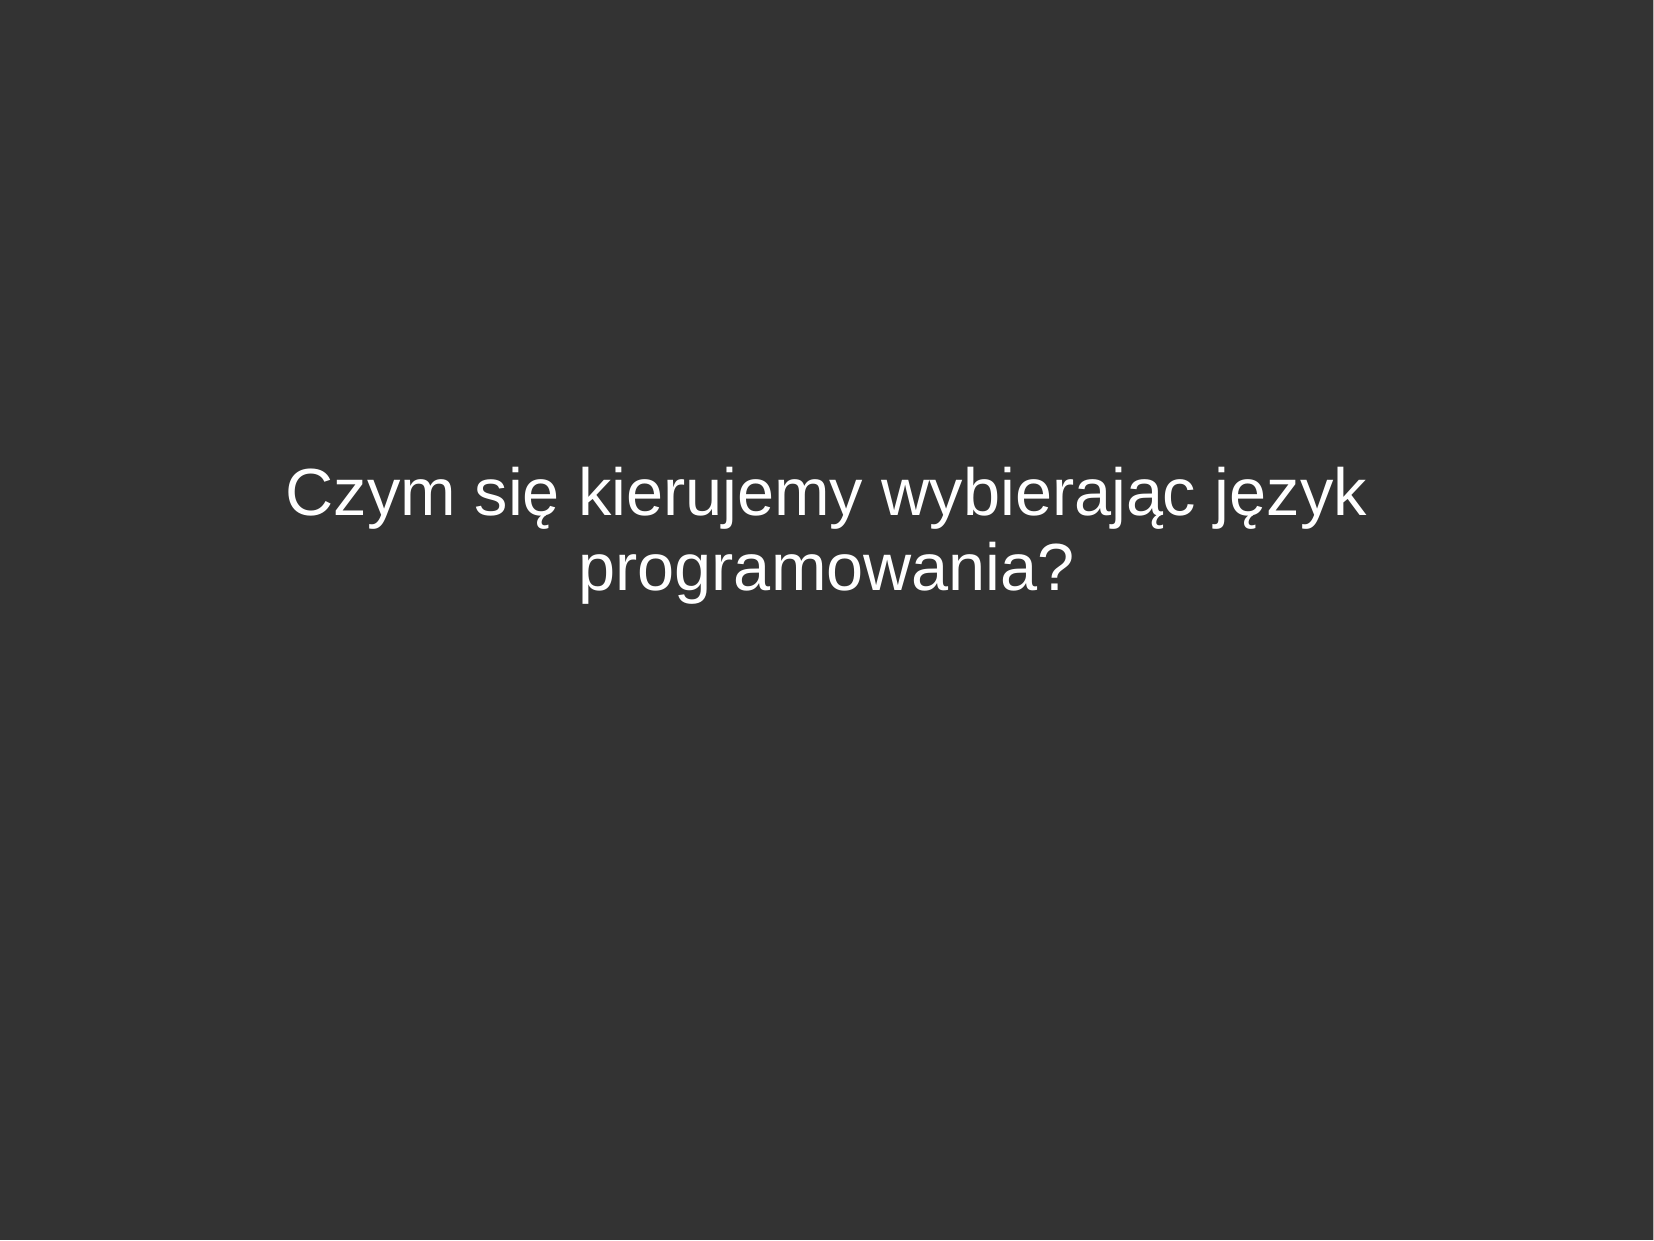

# Czym się kierujemy wybierając język programowania?